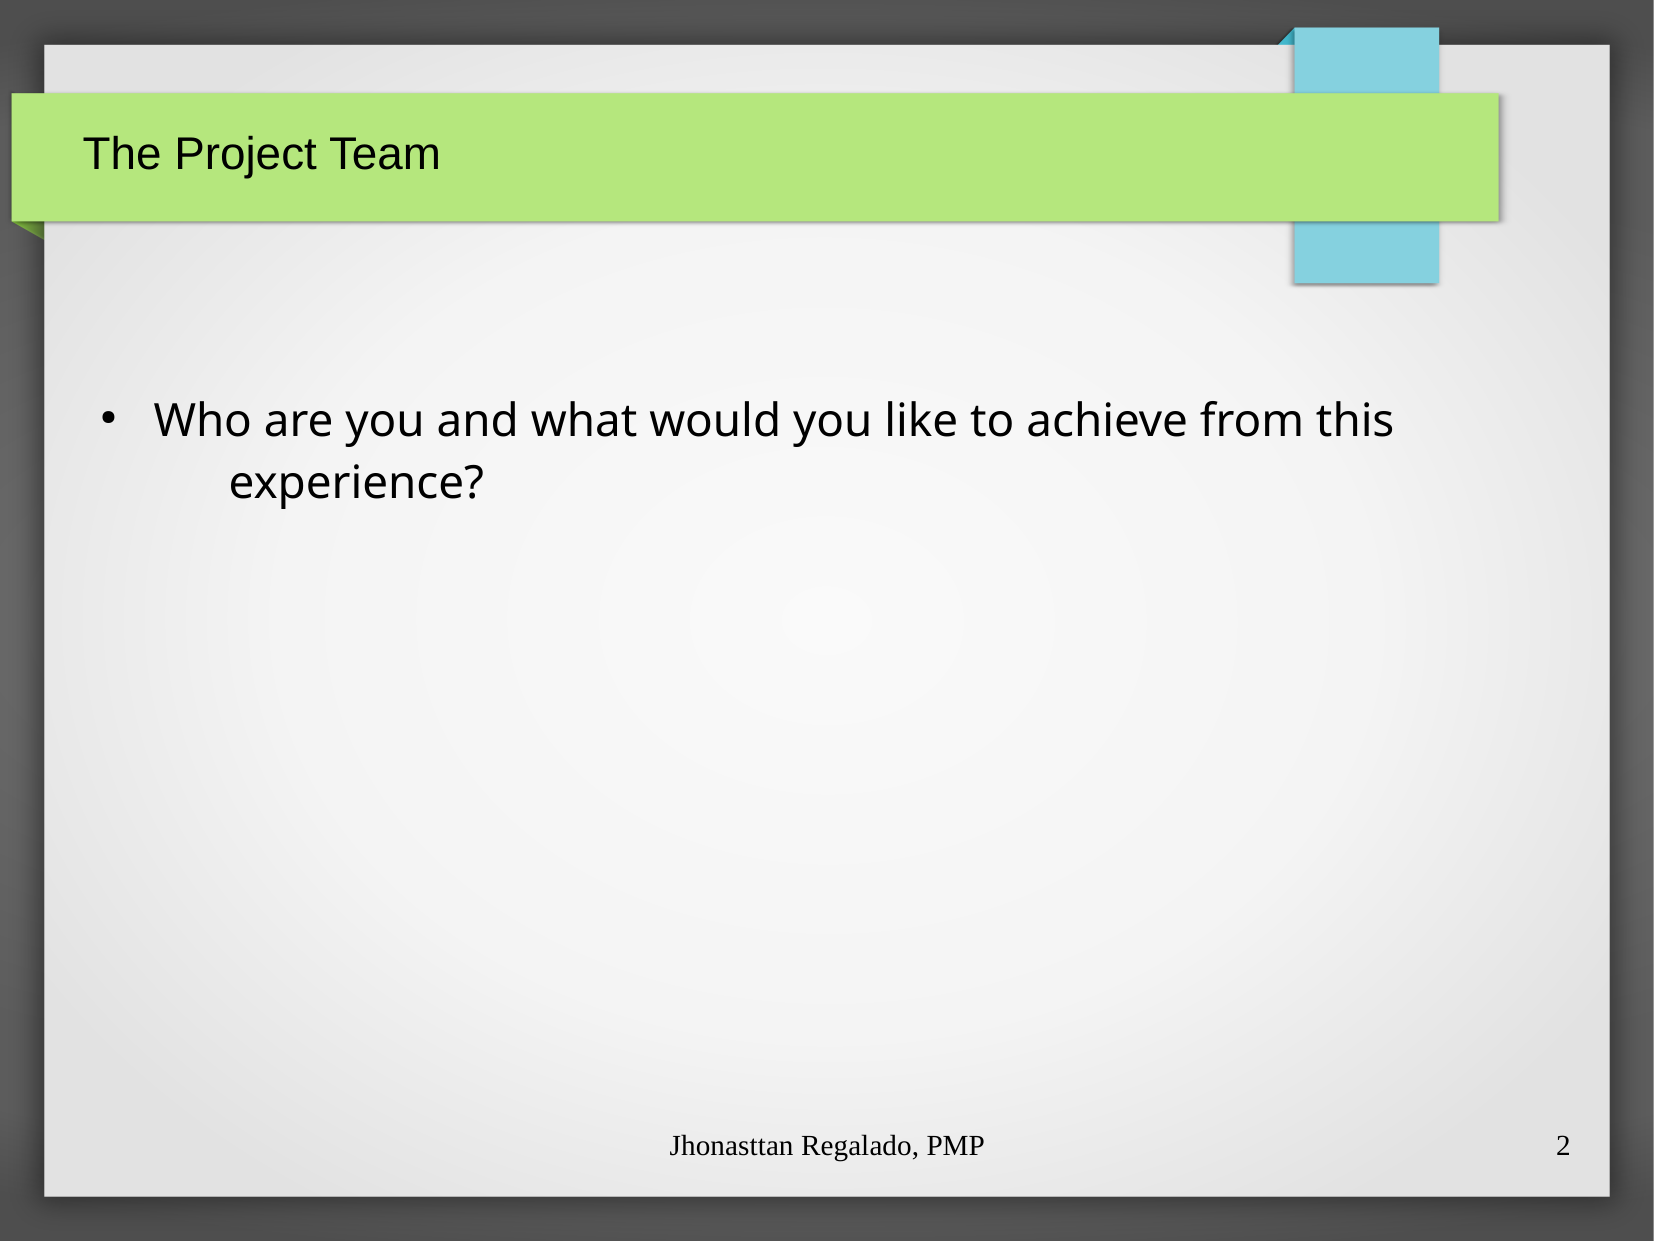

# The Project Team
Who are you and what would you like to achieve from this experience?
Jhonasttan Regalado, PMP
2